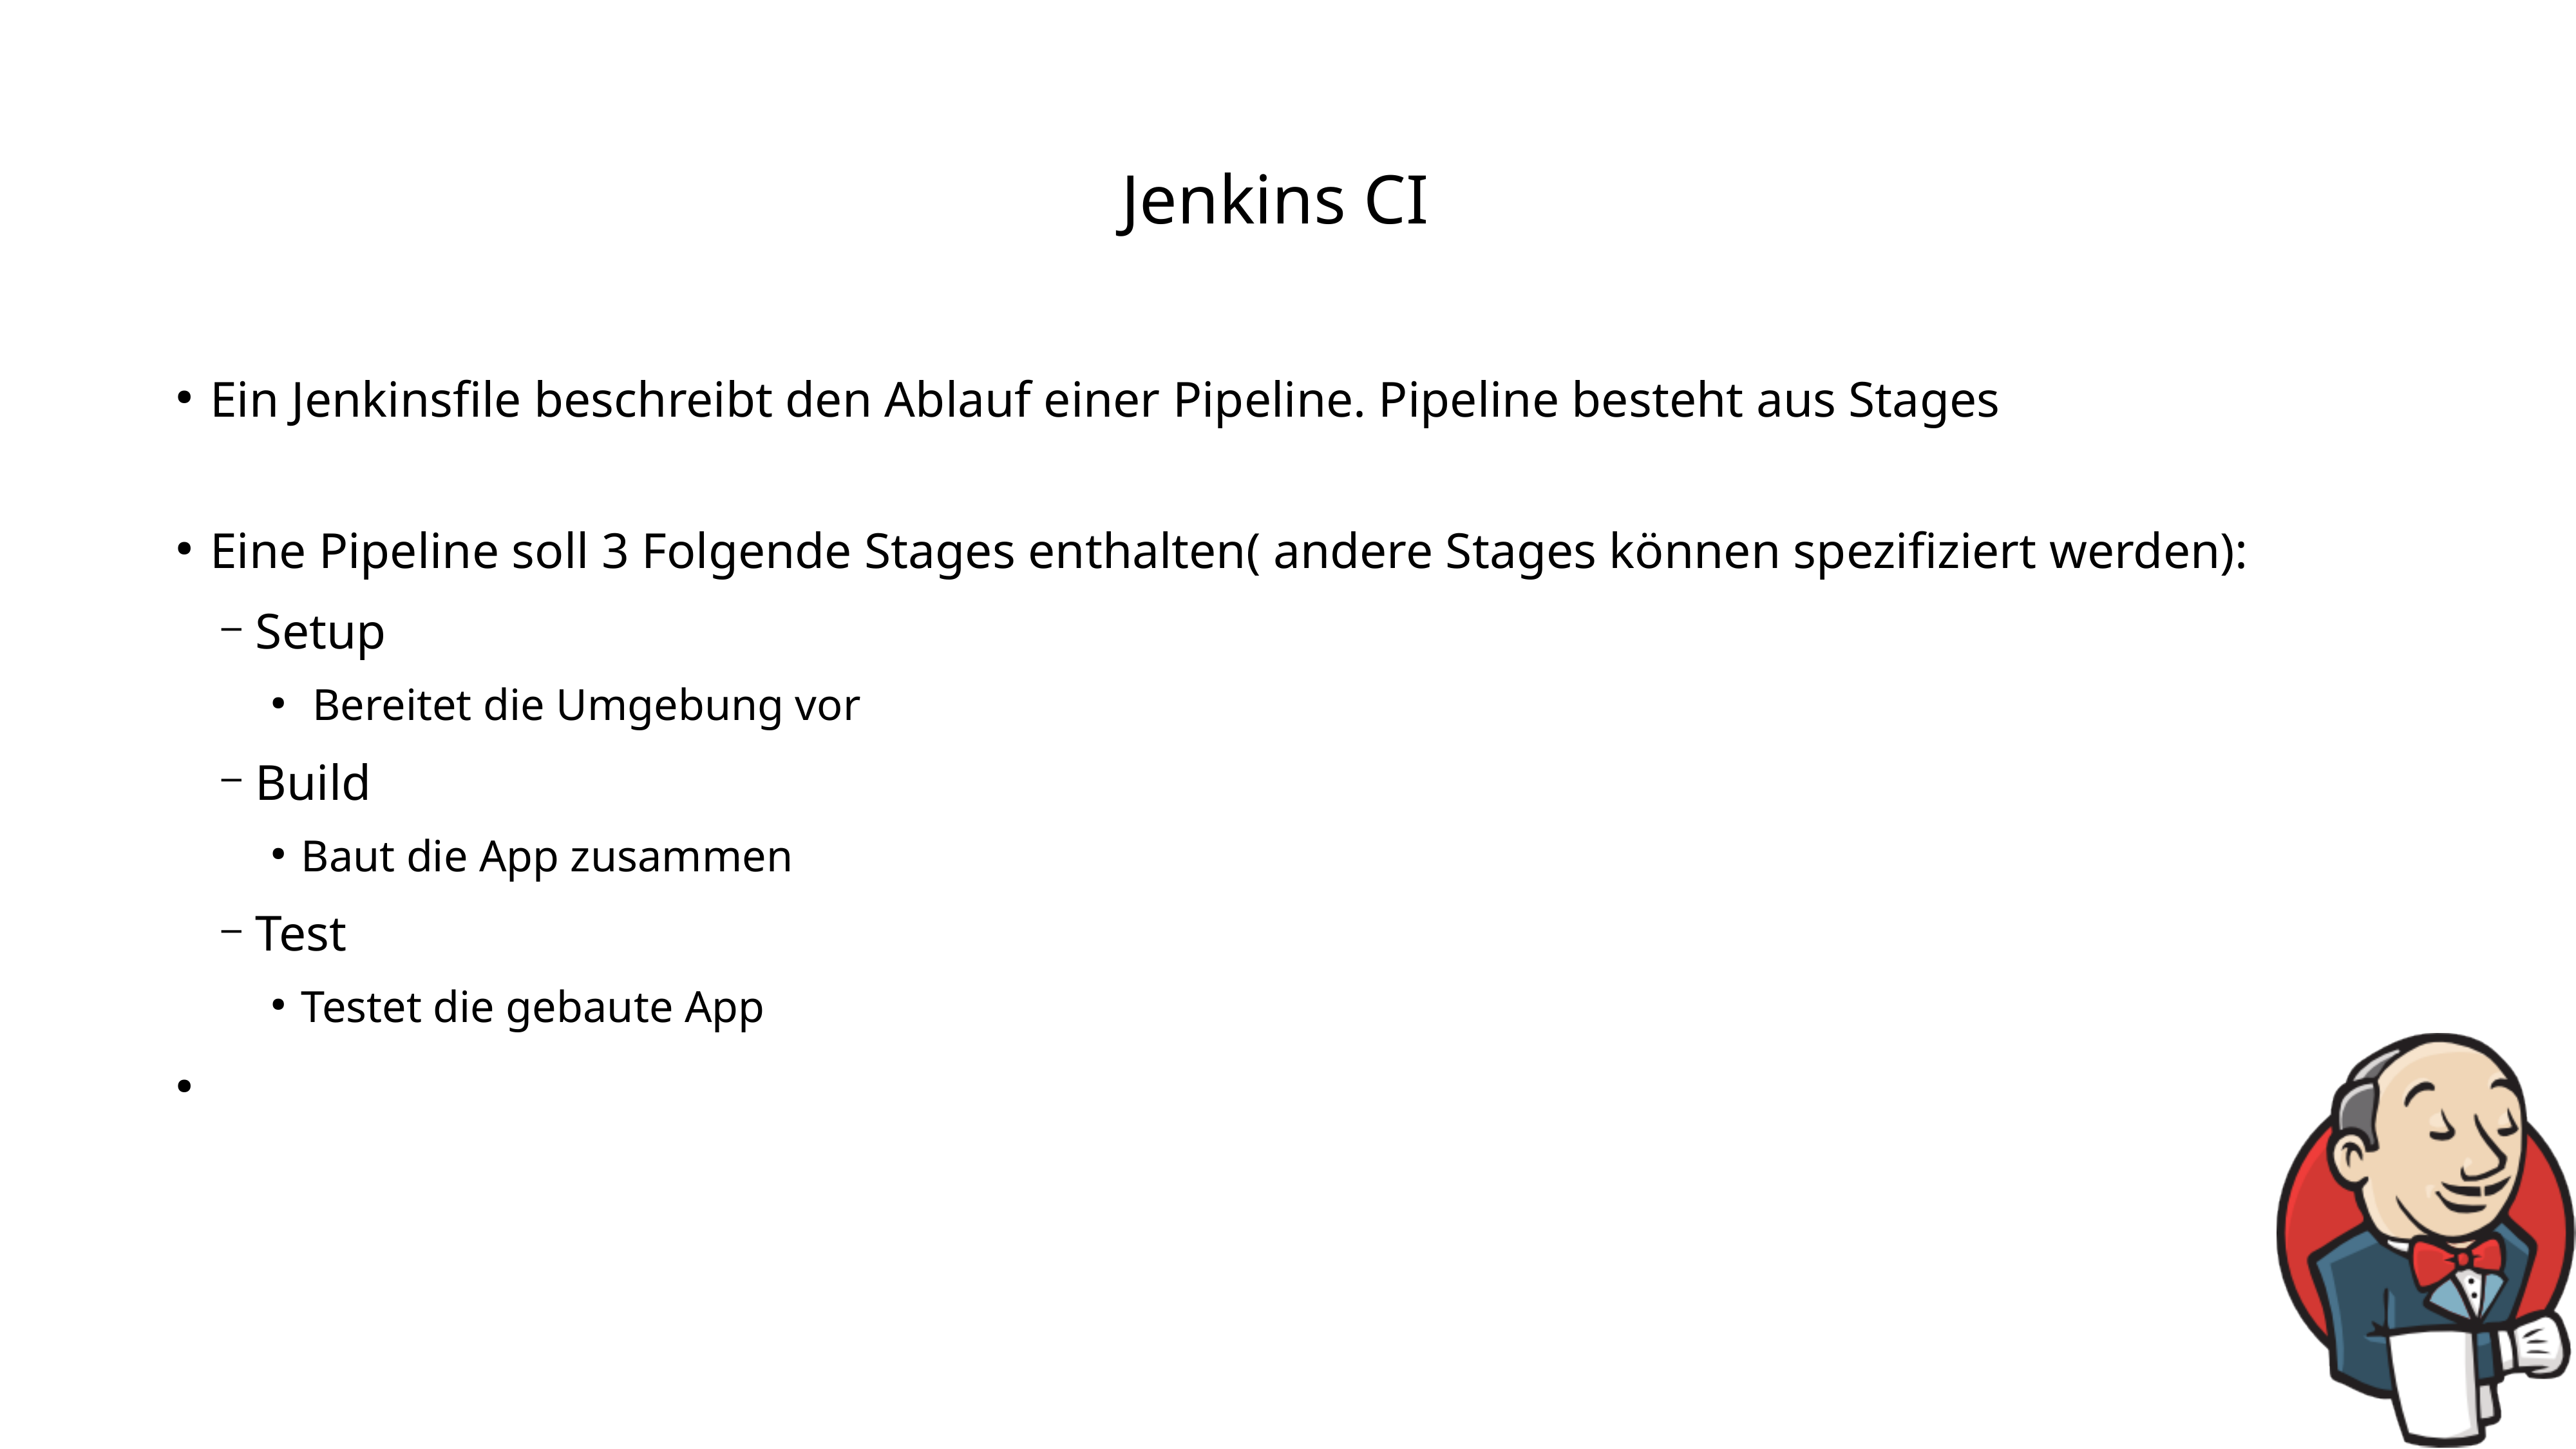

# Jenkins CI
Ein Jenkinsfile beschreibt den Ablauf einer Pipeline. Pipeline besteht aus Stages
Eine Pipeline soll 3 Folgende Stages enthalten( andere Stages können spezifiziert werden):
Setup
 Bereitet die Umgebung vor
Build
Baut die App zusammen
Test
Testet die gebaute App